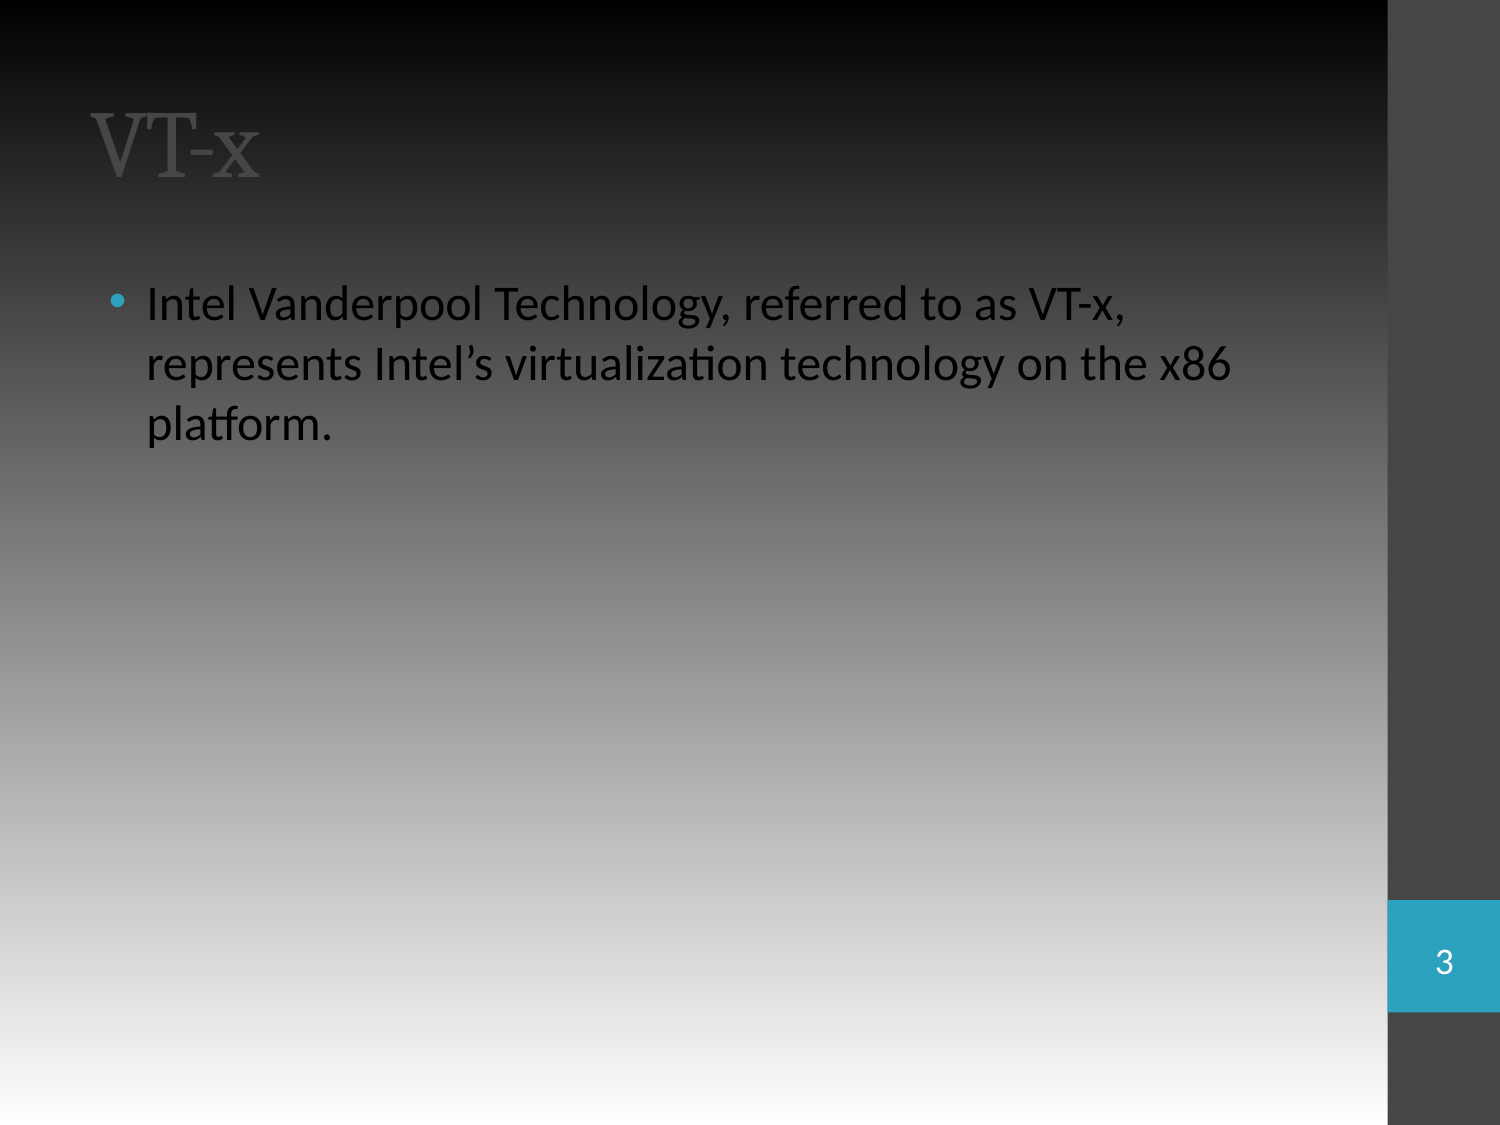

# VT-x
Intel Vanderpool Technology, referred to as VT-x, represents Intel’s virtualization technology on the x86 platform.